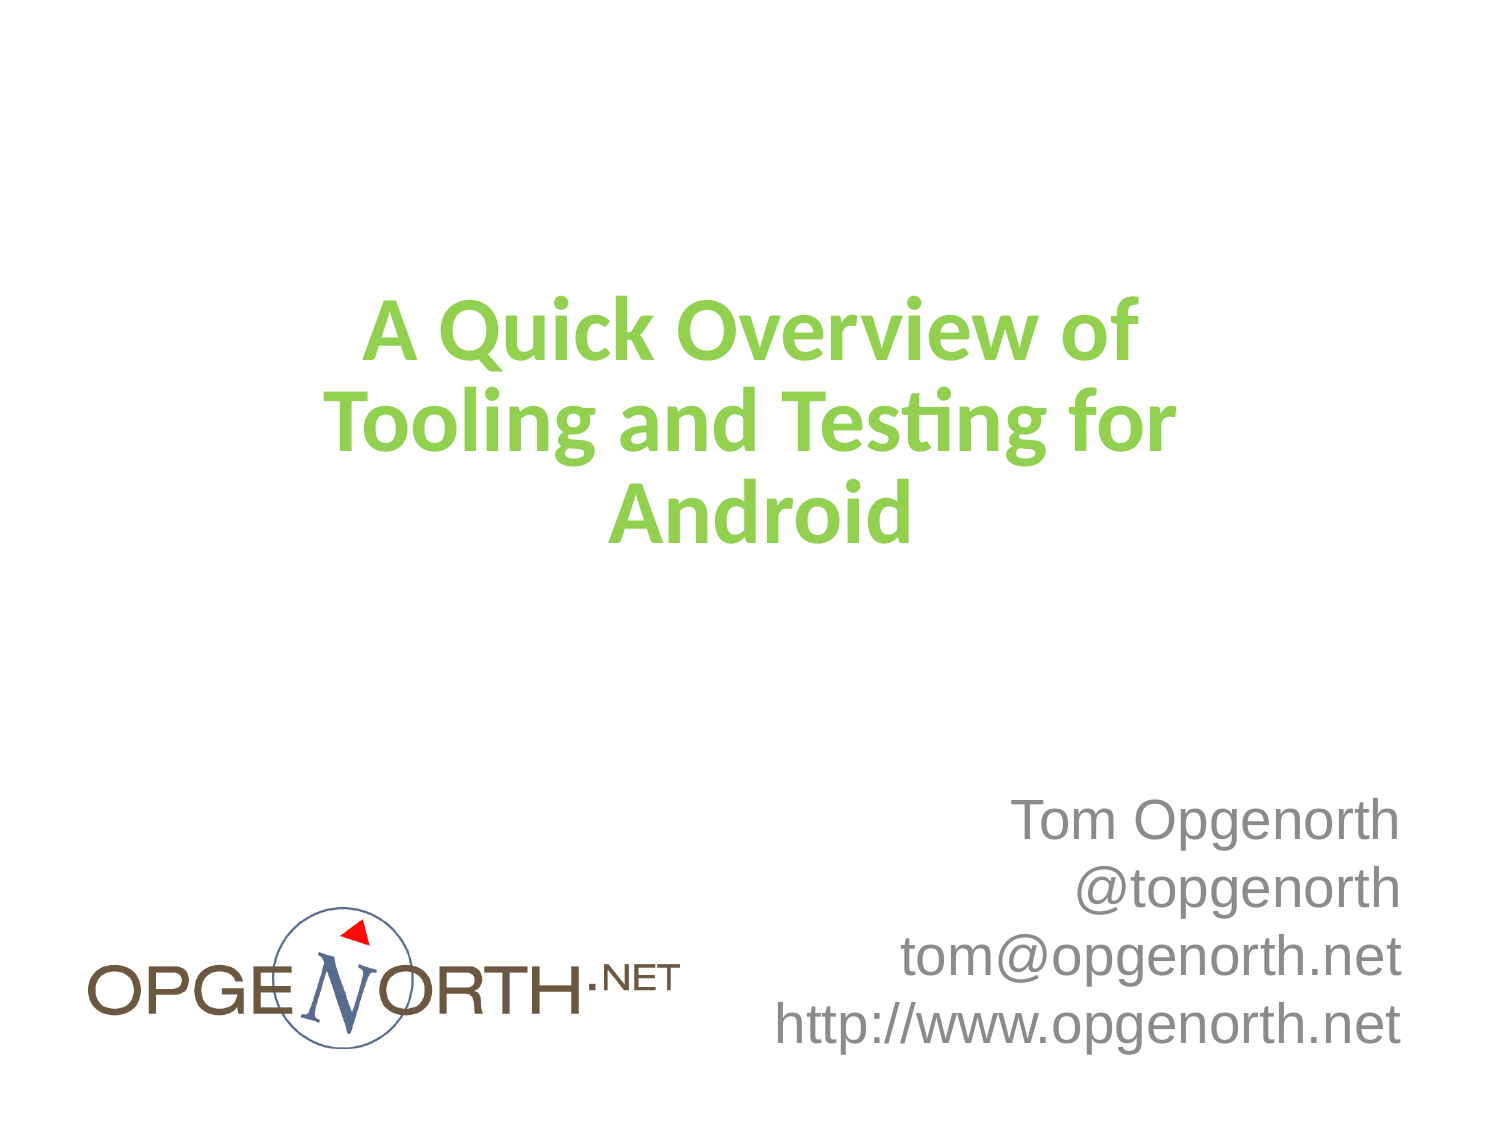

# A Quick Overview of Tooling and Testing for Android
Tom Opgenorth
@topgenorth
tom@opgenorth.net
http://www.opgenorth.net